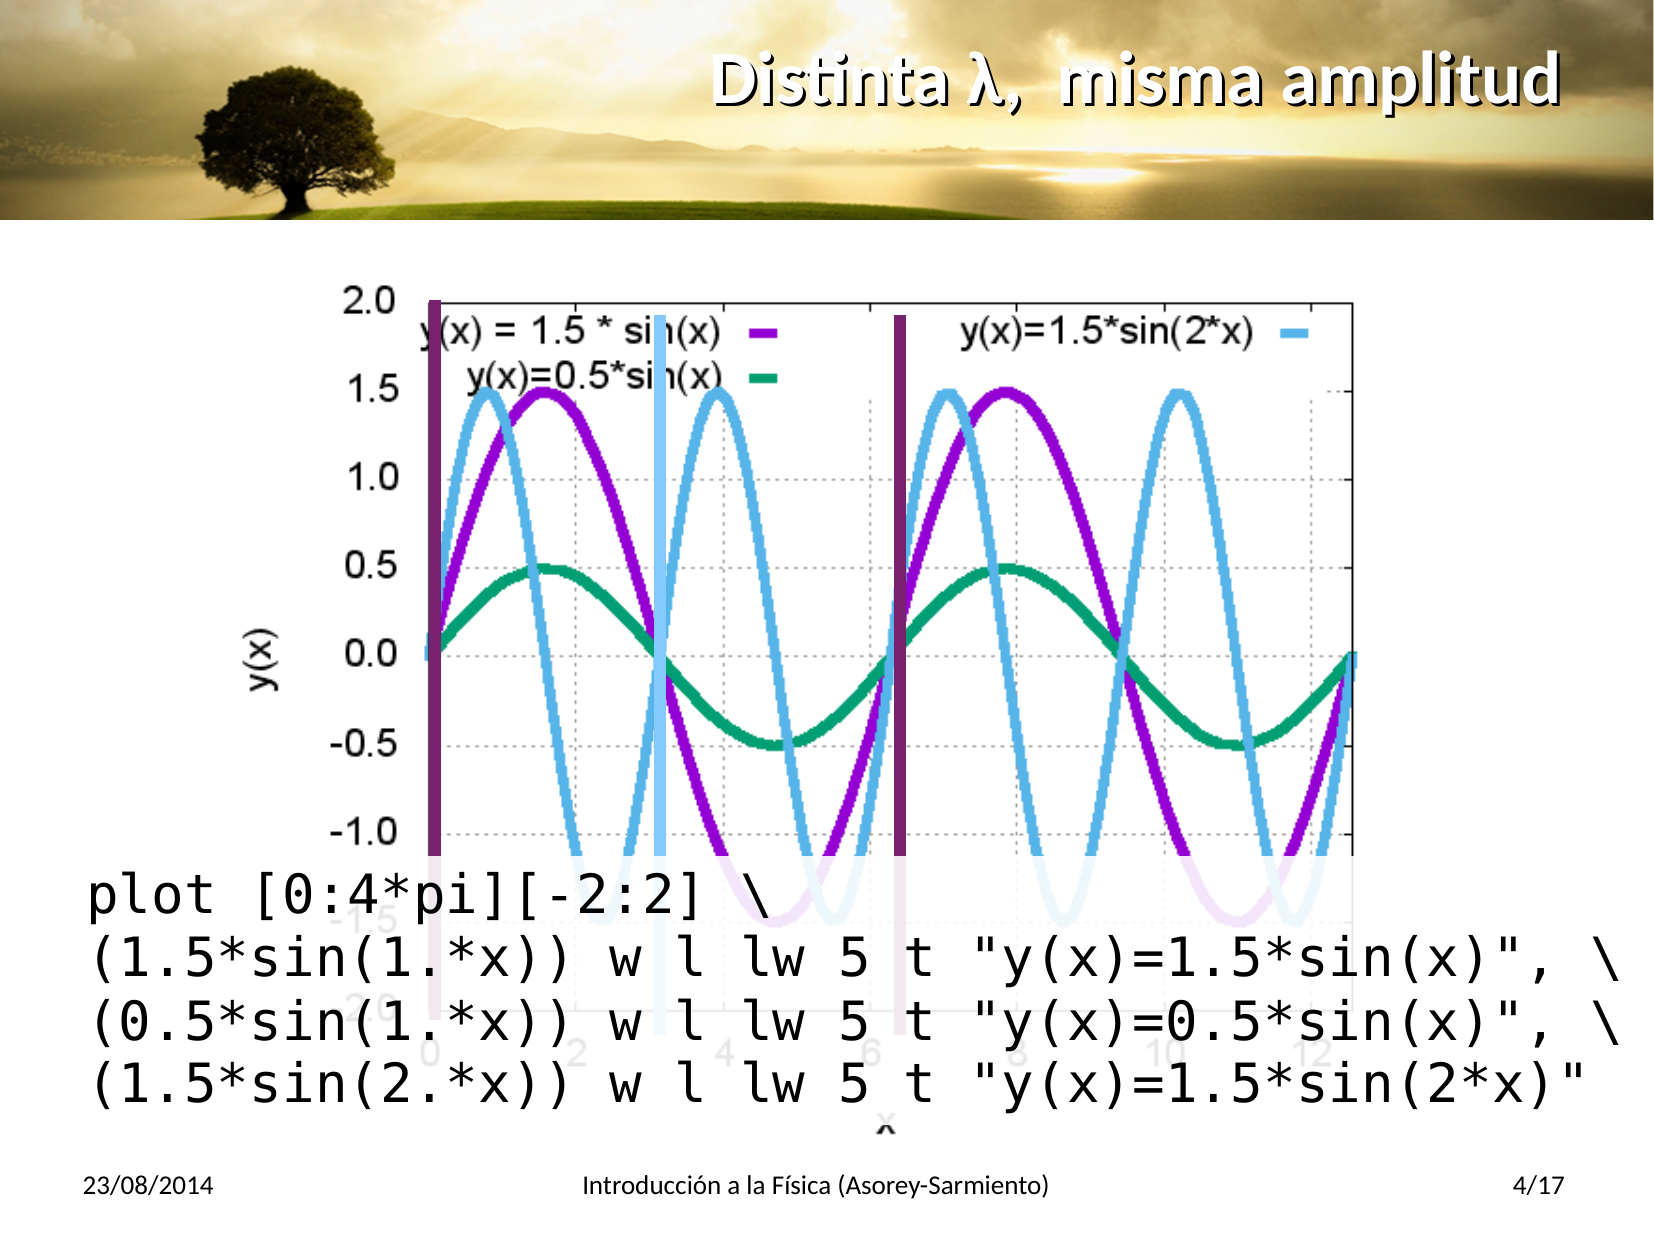

# Distinta λ, misma amplitud
plot [0:4*pi][-2:2] \
(1.5*sin(1.*x)) w l lw 5 t "y(x)=1.5*sin(x)", \
(0.5*sin(1.*x)) w l lw 5 t "y(x)=0.5*sin(x)", \
(1.5*sin(2.*x)) w l lw 5 t "y(x)=1.5*sin(2*x)"
23/08/2014
Introducción a la Física (Asorey-Sarmiento)
4